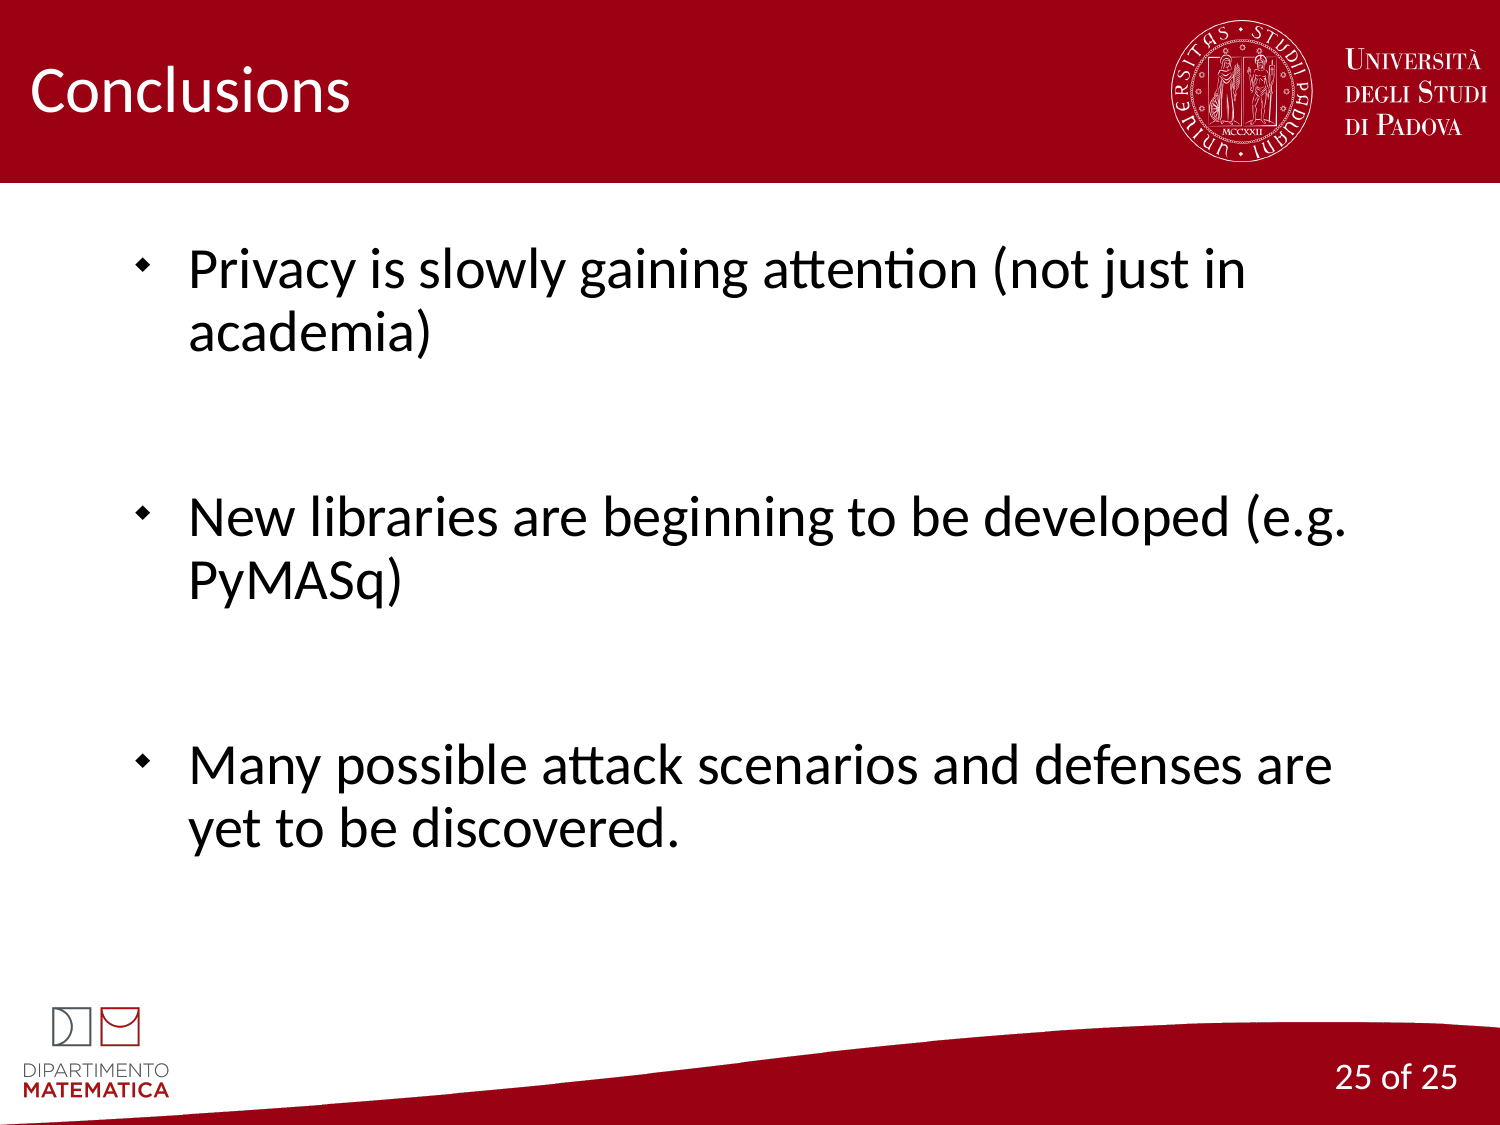

# Conclusions
Privacy is slowly gaining attention (not just in academia)
New libraries are beginning to be developed (e.g. PyMASq)
Many possible attack scenarios and defenses are yet to be discovered.
 of 25